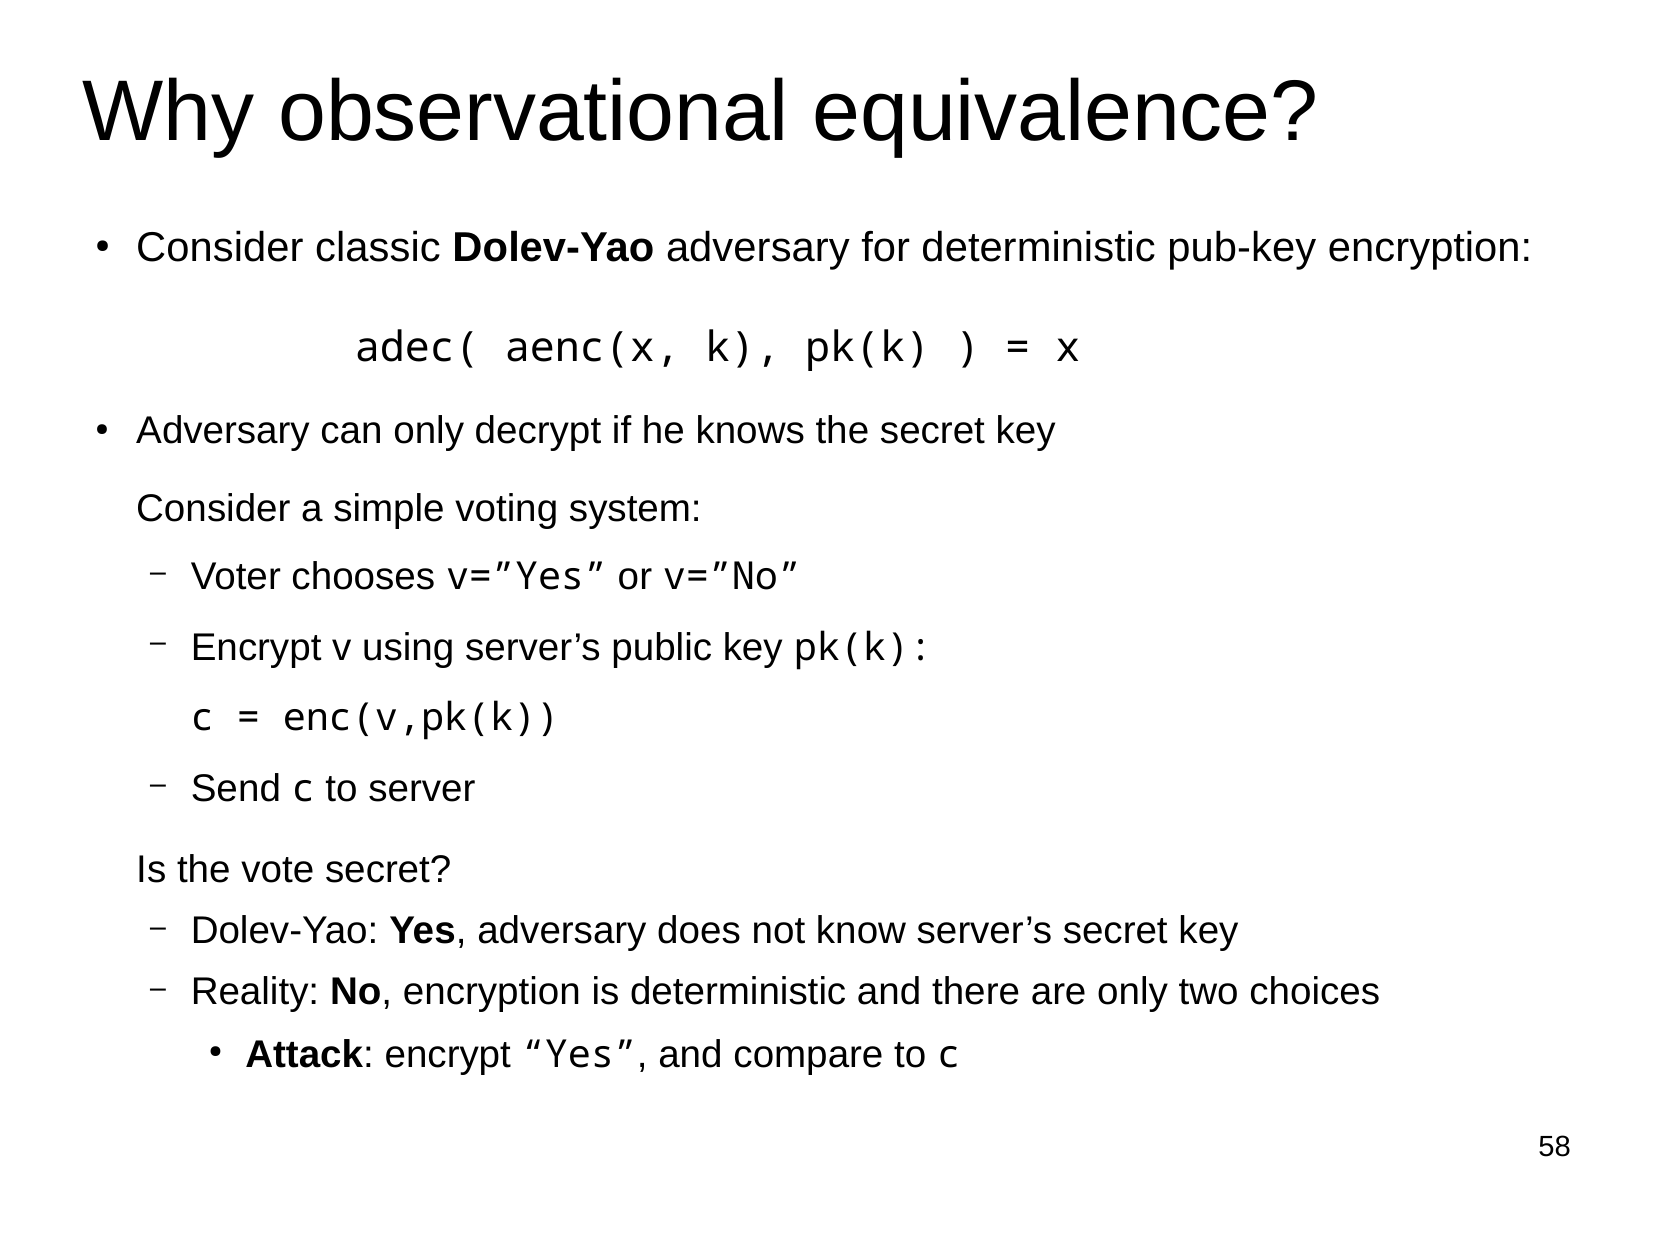

# Why observational equivalence?
Consider classic Dolev-Yao adversary for deterministic pub-key encryption:
 adec( aenc(x, k), pk(k) ) = x
Adversary can only decrypt if he knows the secret key
Consider a simple voting system:
Voter chooses v=”Yes” or v=”No”
Encrypt v using server’s public key pk(k):
c = enc(v,pk(k))
Send c to server
Is the vote secret?
Dolev-Yao: Yes, adversary does not know server’s secret key
Reality: No, encryption is deterministic and there are only two choices
Attack: encrypt “Yes”, and compare to c
58